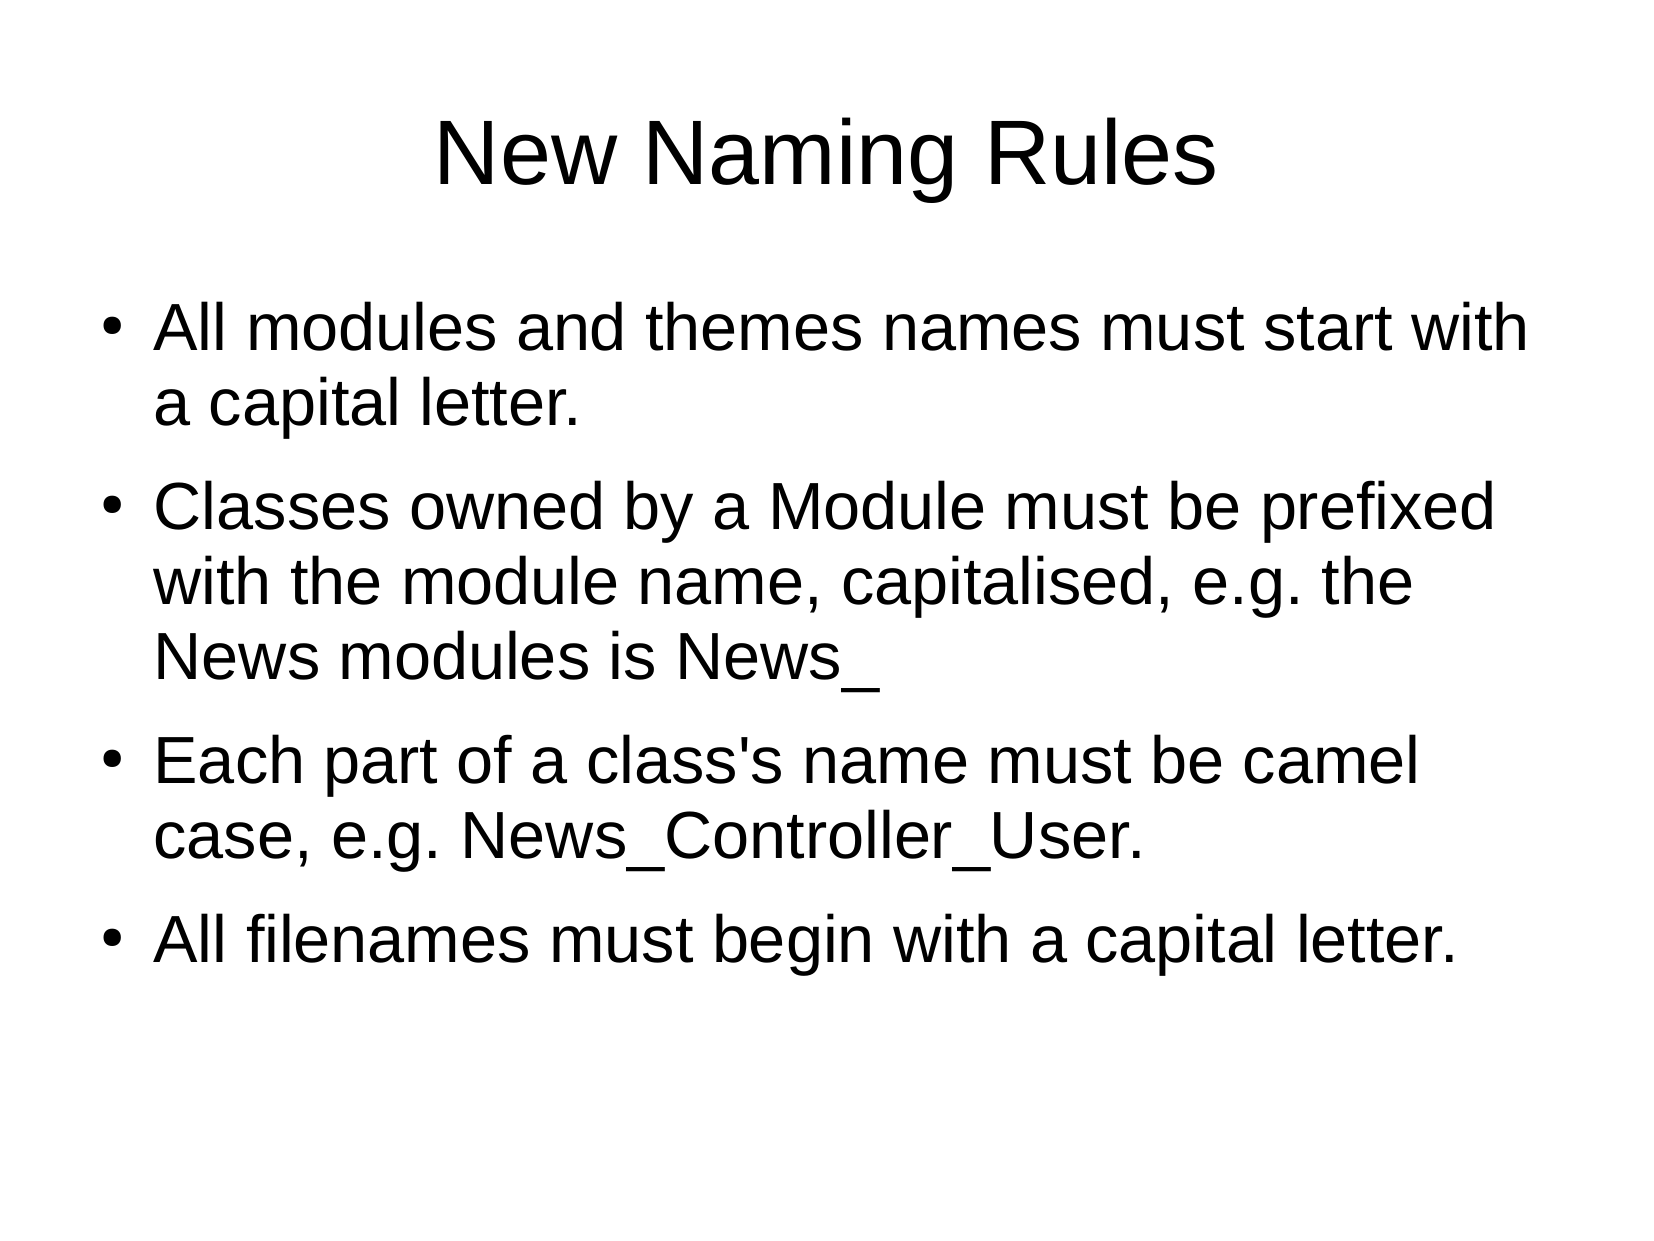

# New Naming Rules
All modules and themes names must start with a capital letter.
Classes owned by a Module must be prefixed with the module name, capitalised, e.g. the News modules is News_
Each part of a class's name must be camel case, e.g. News_Controller_User.
All filenames must begin with a capital letter.